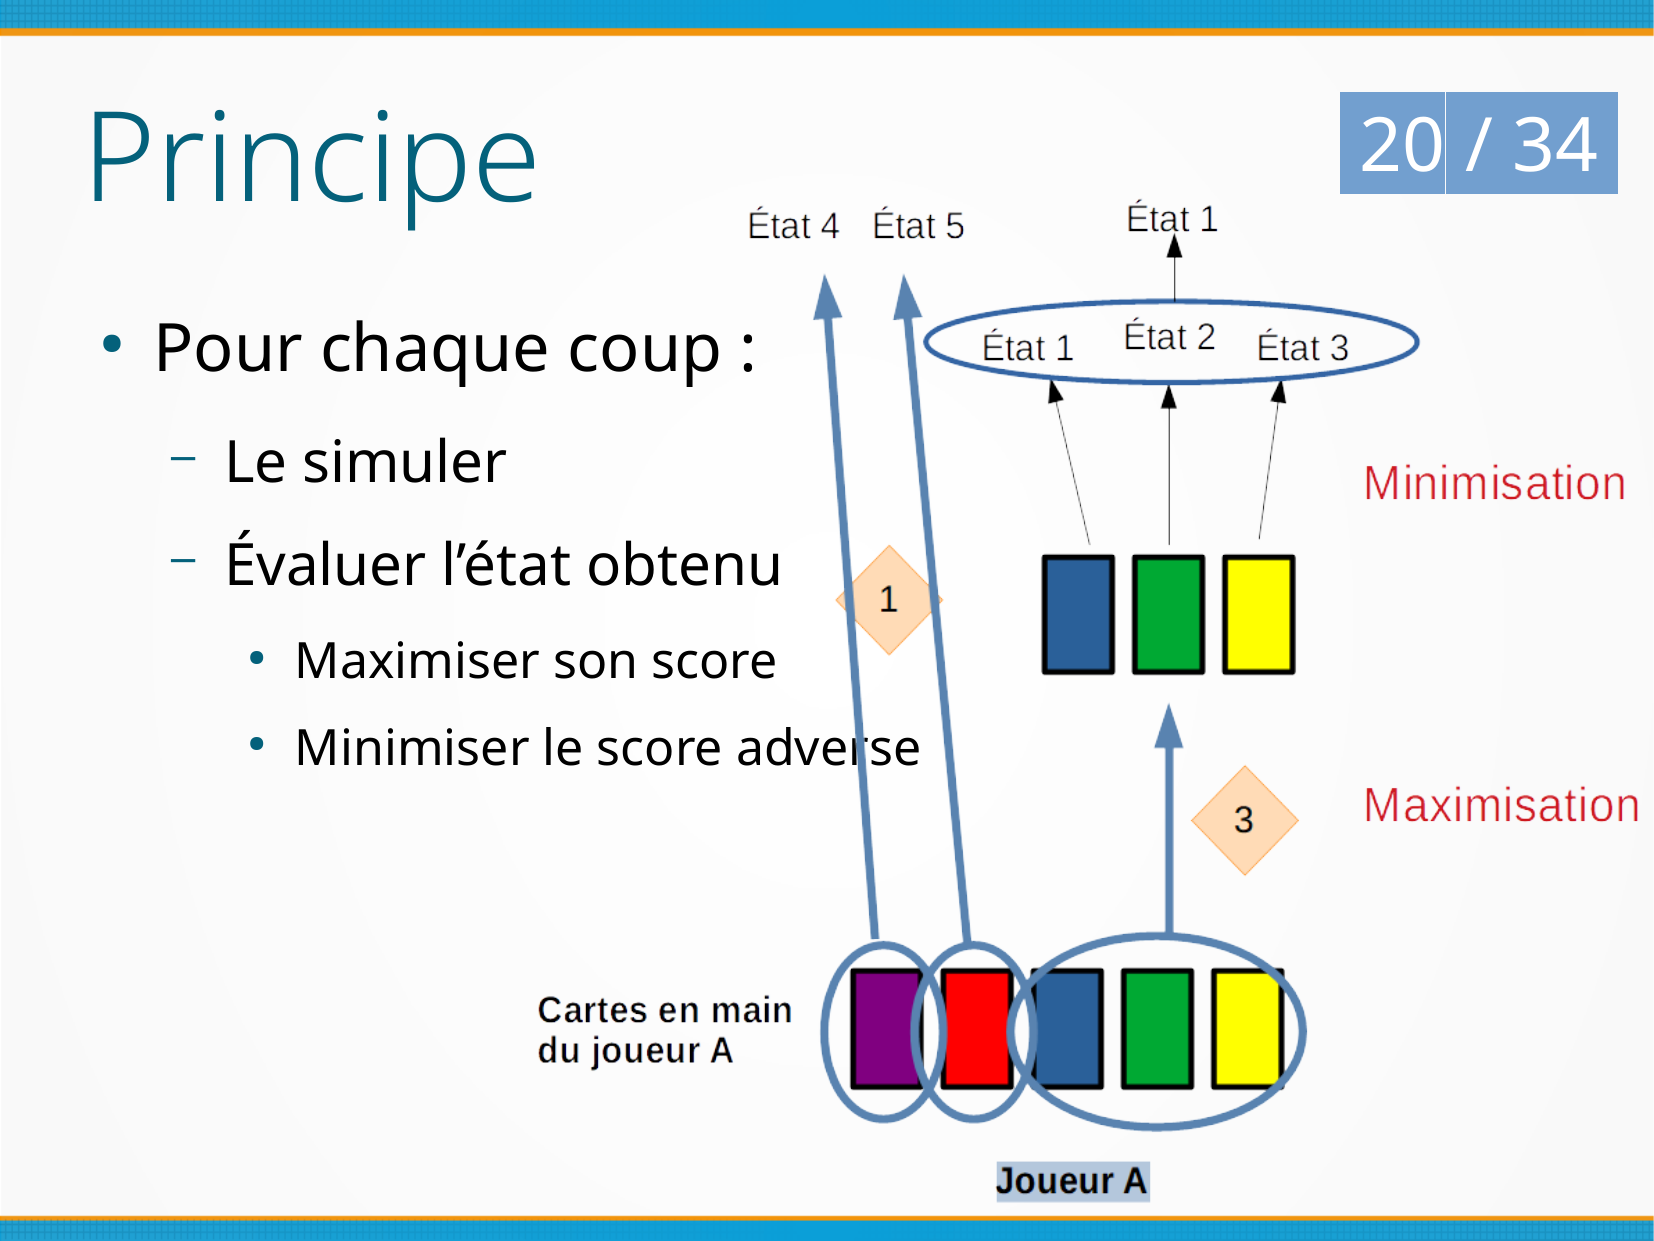

# Principe
20
Pour chaque coup :
Le simuler
Évaluer l’état obtenu
Maximiser son score
Minimiser le score adverse